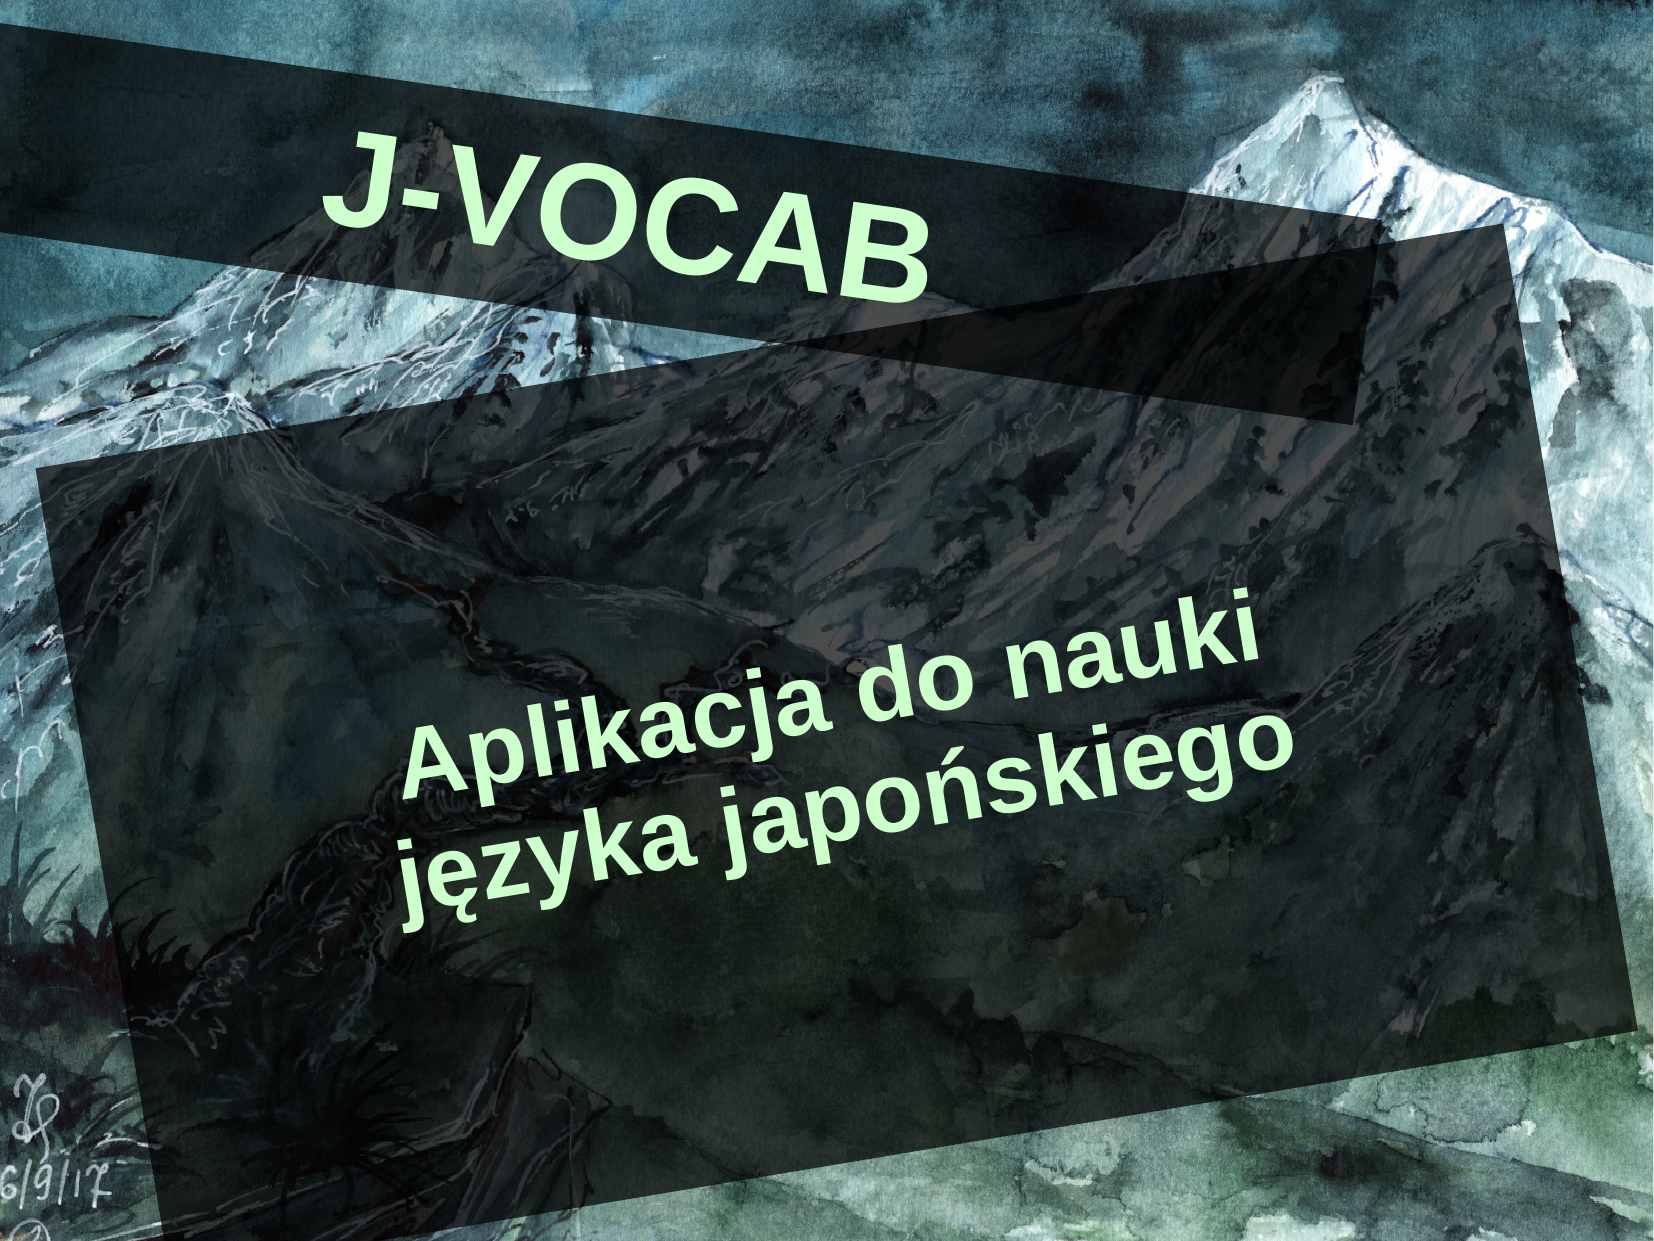

# J-VOCAB
Aplikacja do nauki
języka japońskiego